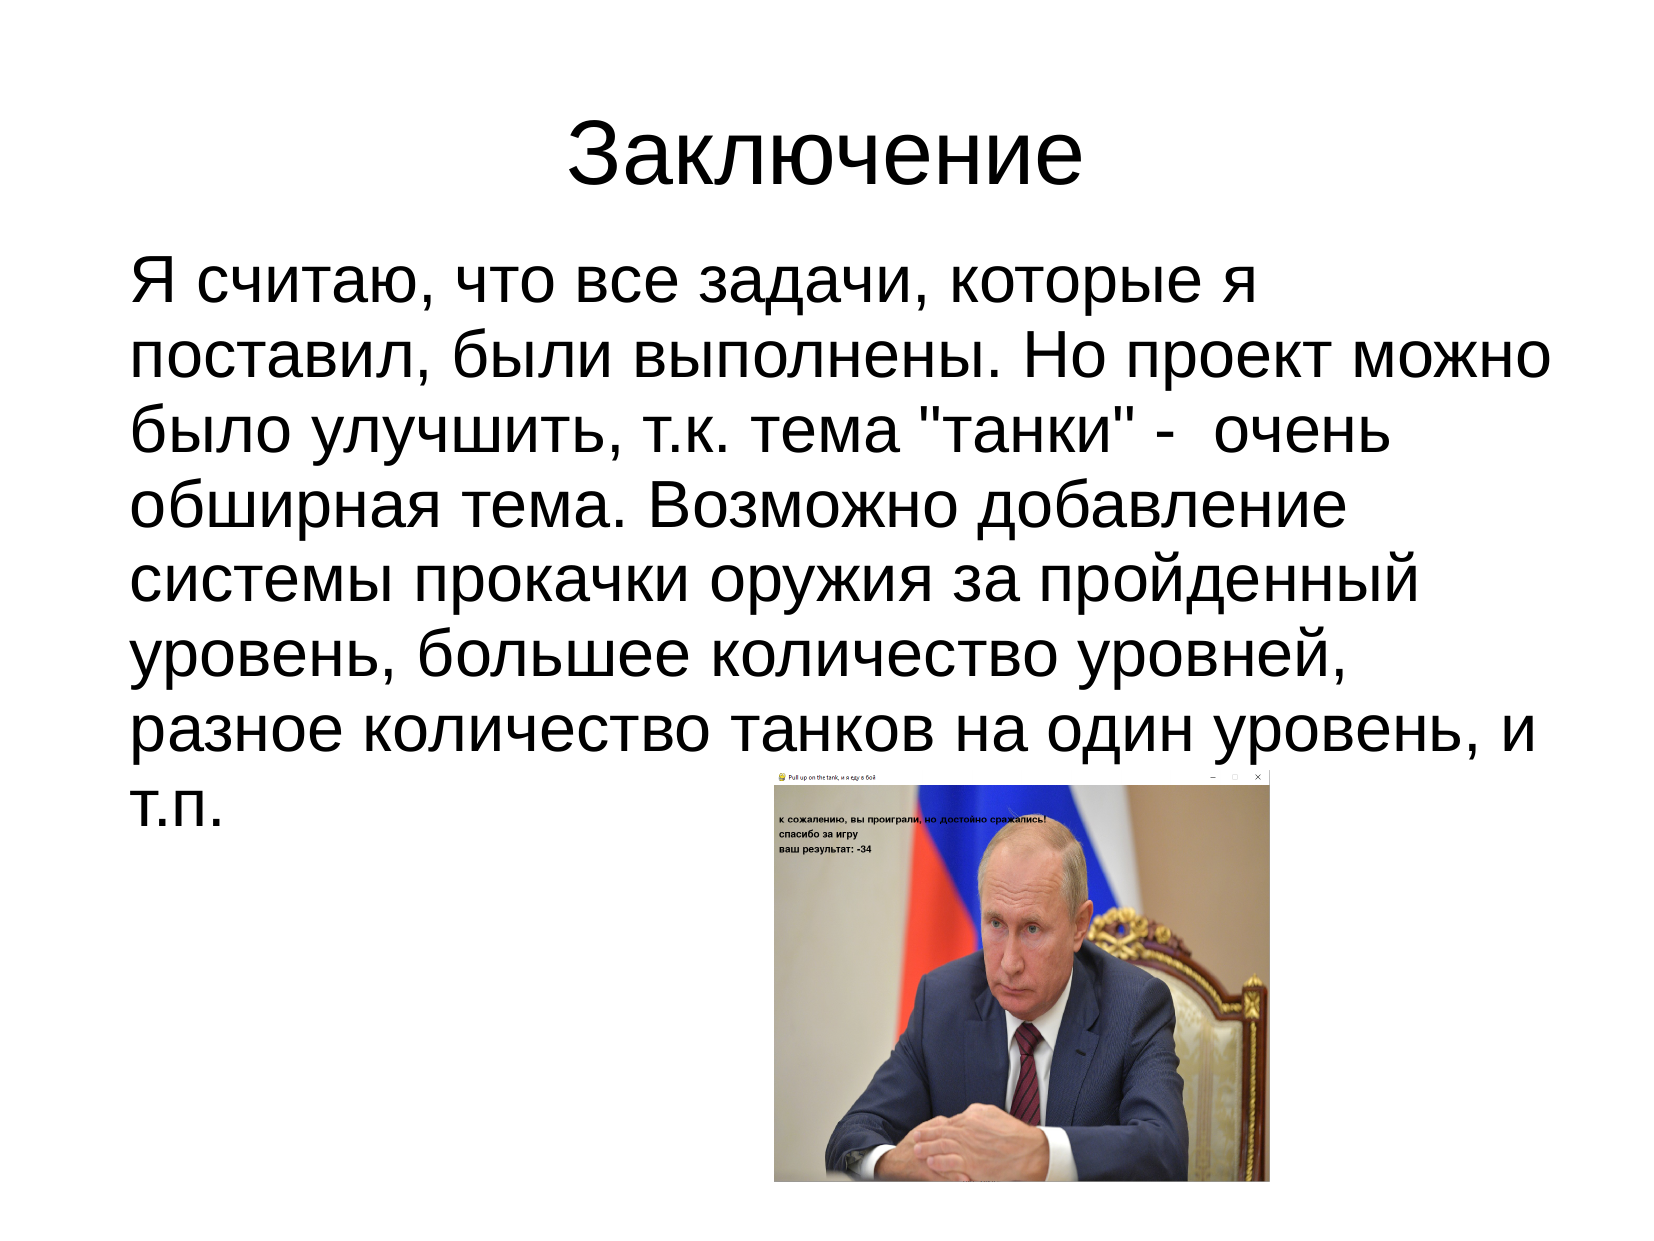

# Заключение
Я считаю, что все задачи, которые я поставил, были выполнены. Но проект можно было улучшить, т.к. тема "танки" - очень обширная тема. Возможно добавление системы прокачки оружия за пройденный уровень, большее количество уровней, разное количество танков на один уровень, и т.п.